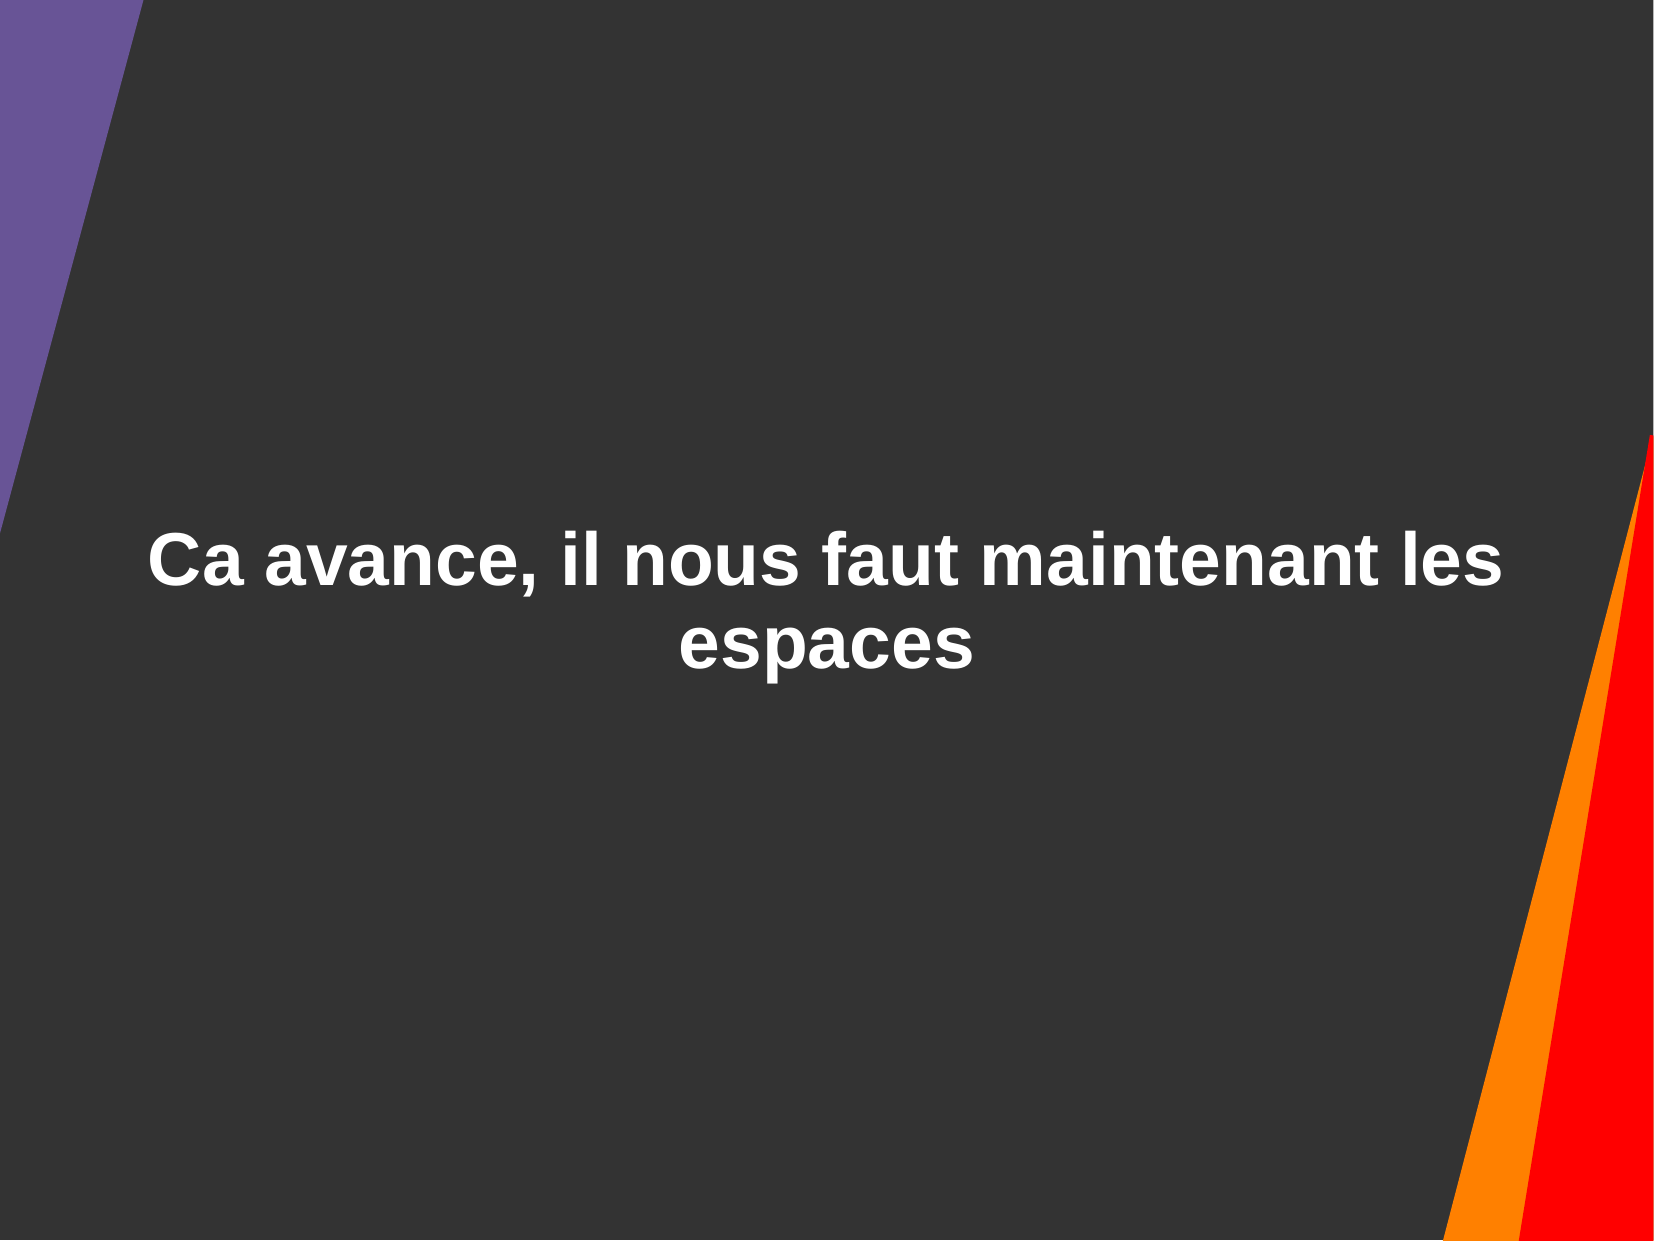

# Ca avance, il nous faut maintenant les espaces